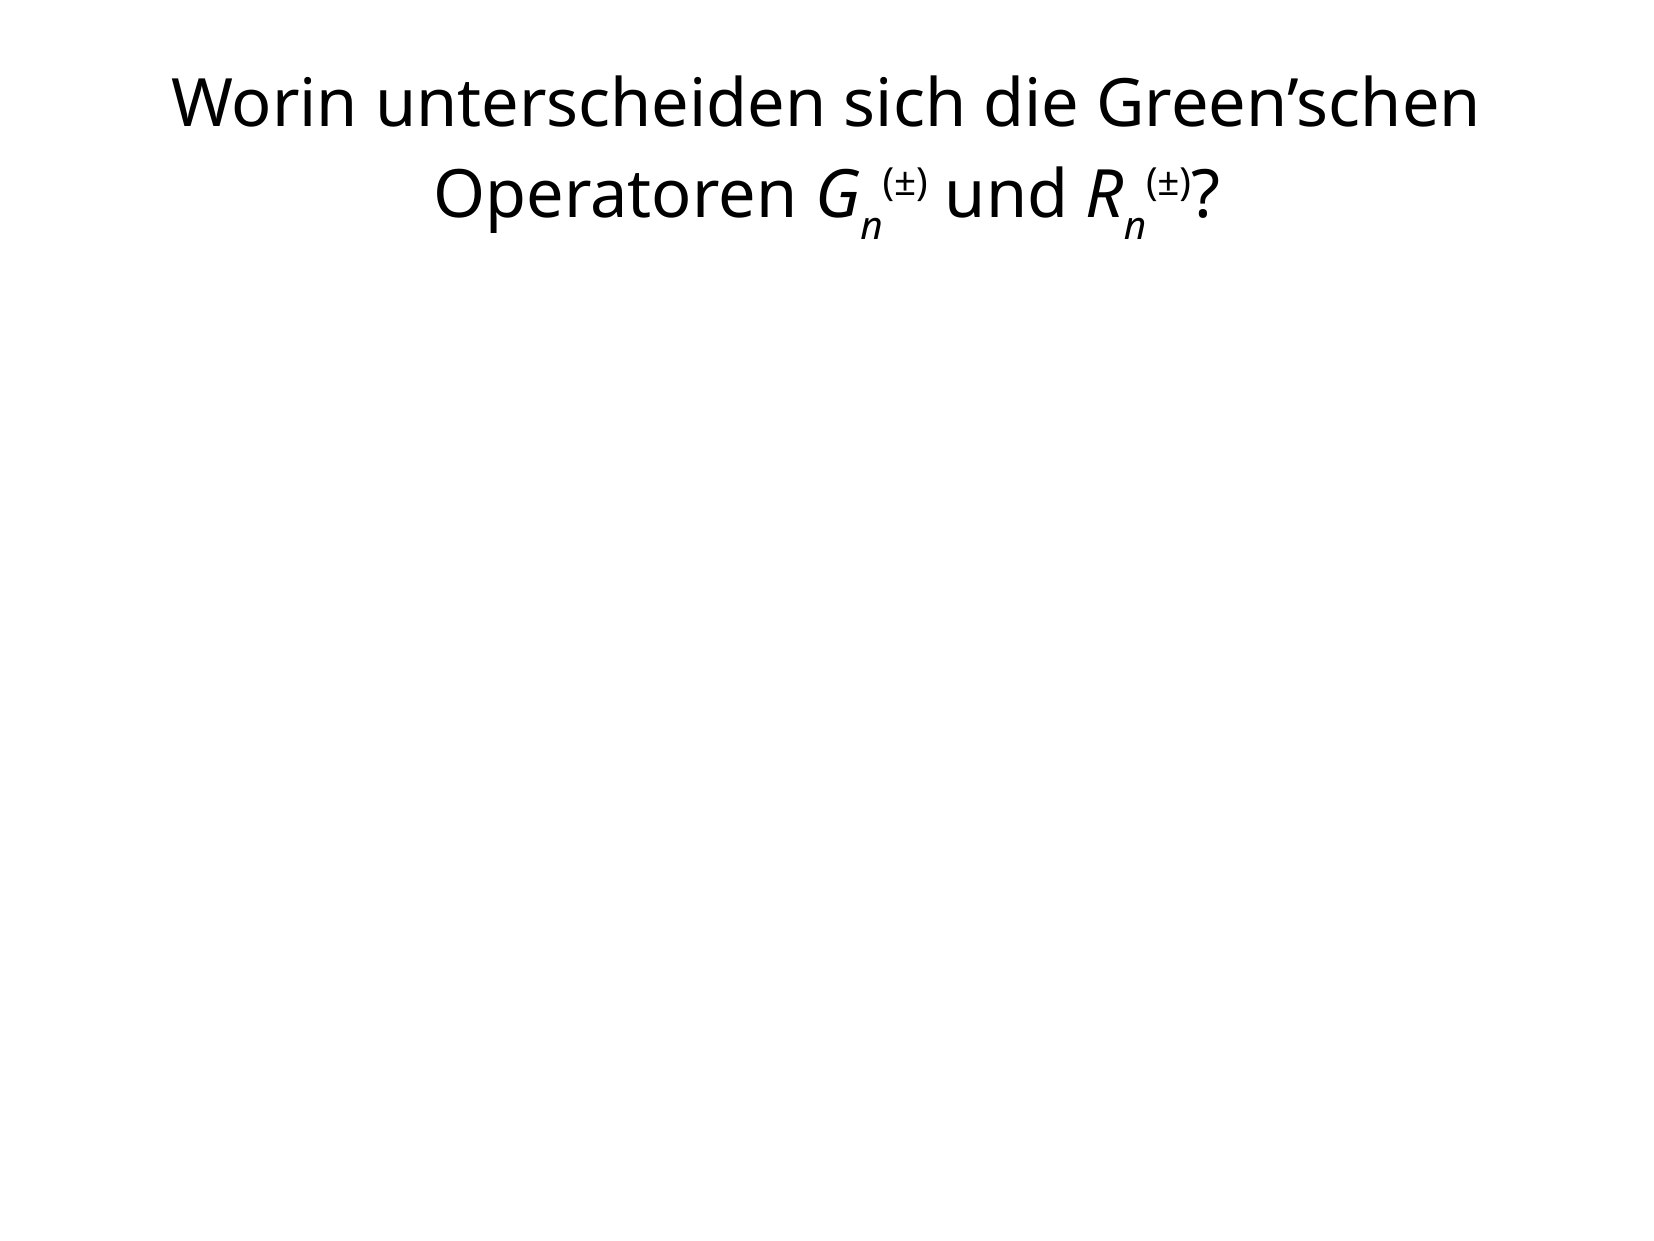

# Worin unterscheiden sich die Green’schen Operatoren Gn(±) und Rn(±)?